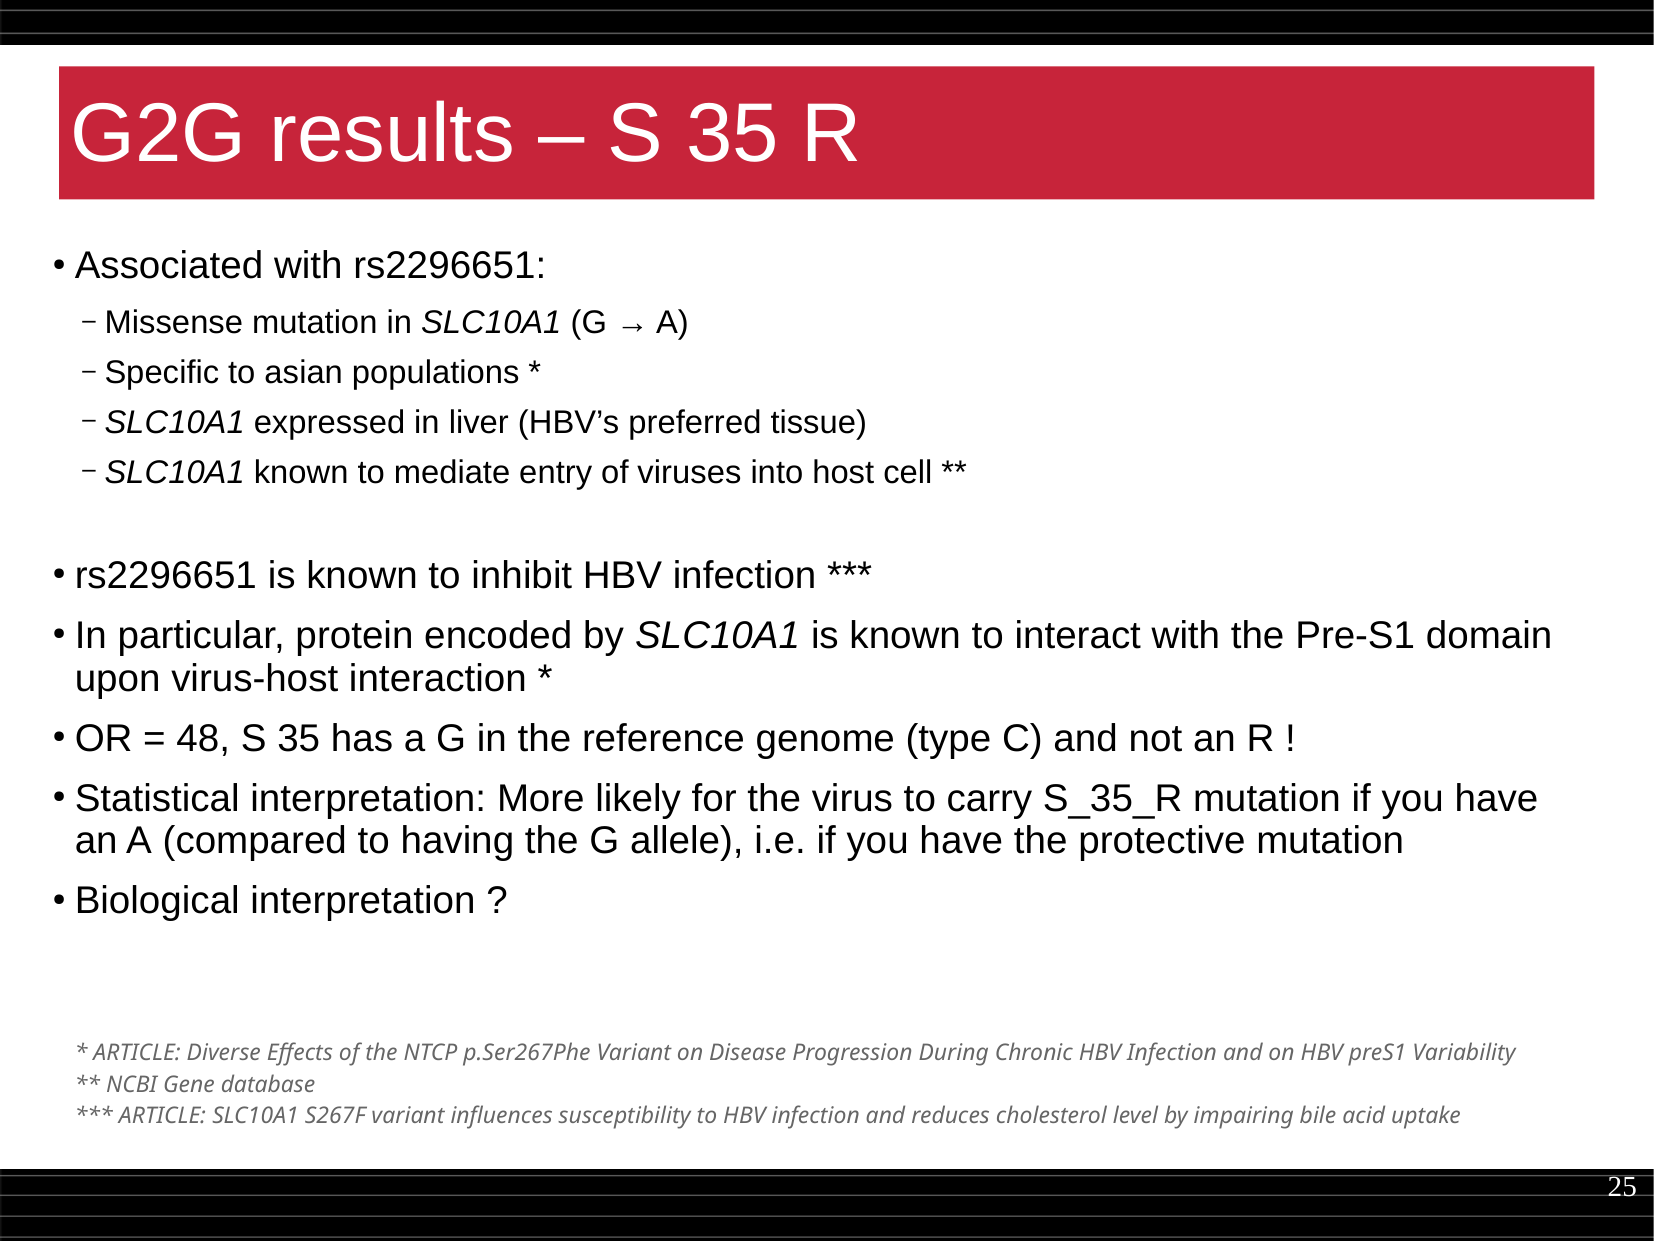

G2G results – S 35 R
# Associated with rs2296651:
Missense mutation in SLC10A1 (G → A)
Specific to asian populations *
SLC10A1 expressed in liver (HBV’s preferred tissue)
SLC10A1 known to mediate entry of viruses into host cell **
rs2296651 is known to inhibit HBV infection ***
In particular, protein encoded by SLC10A1 is known to interact with the Pre-S1 domain upon virus-host interaction *
OR = 48, S 35 has a G in the reference genome (type C) and not an R !
Statistical interpretation: More likely for the virus to carry S_35_R mutation if you have an A (compared to having the G allele), i.e. if you have the protective mutation
Biological interpretation ?
* ARTICLE: Diverse Effects of the NTCP p.Ser267Phe Variant on Disease Progression During Chronic HBV Infection and on HBV preS1 Variability
** NCBI Gene database
*** ARTICLE: SLC10A1 S267F variant influences susceptibility to HBV infection and reduces cholesterol level by impairing bile acid uptake
25